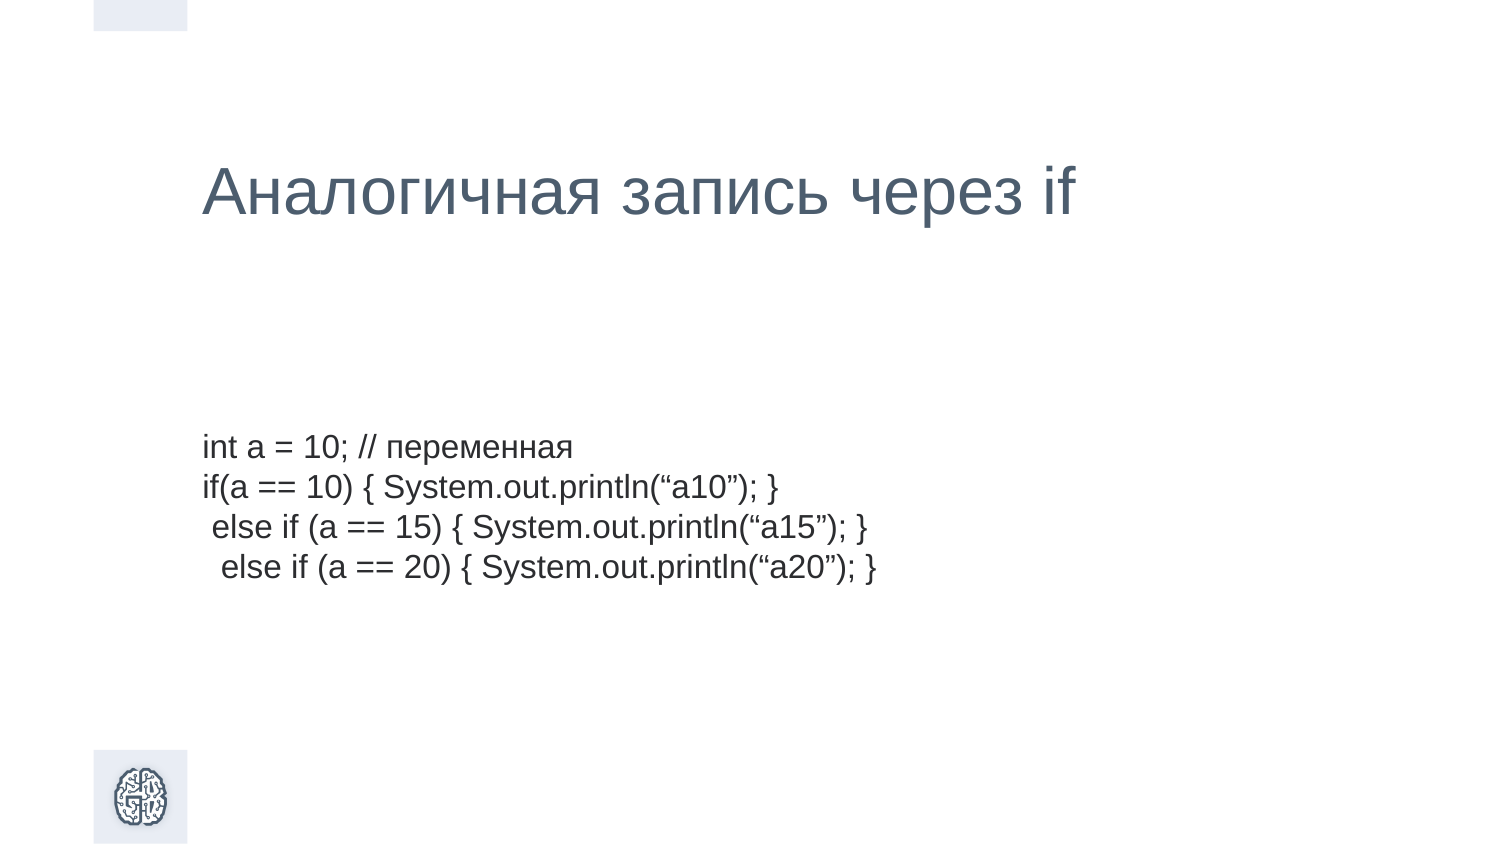

Аналогичная запись через if
int a = 10; // переменная
if(a == 10) { System.out.println(“a10”); }
 else if (a == 15) { System.out.println(“a15”); }
 else if (a == 20) { System.out.println(“a20”); }